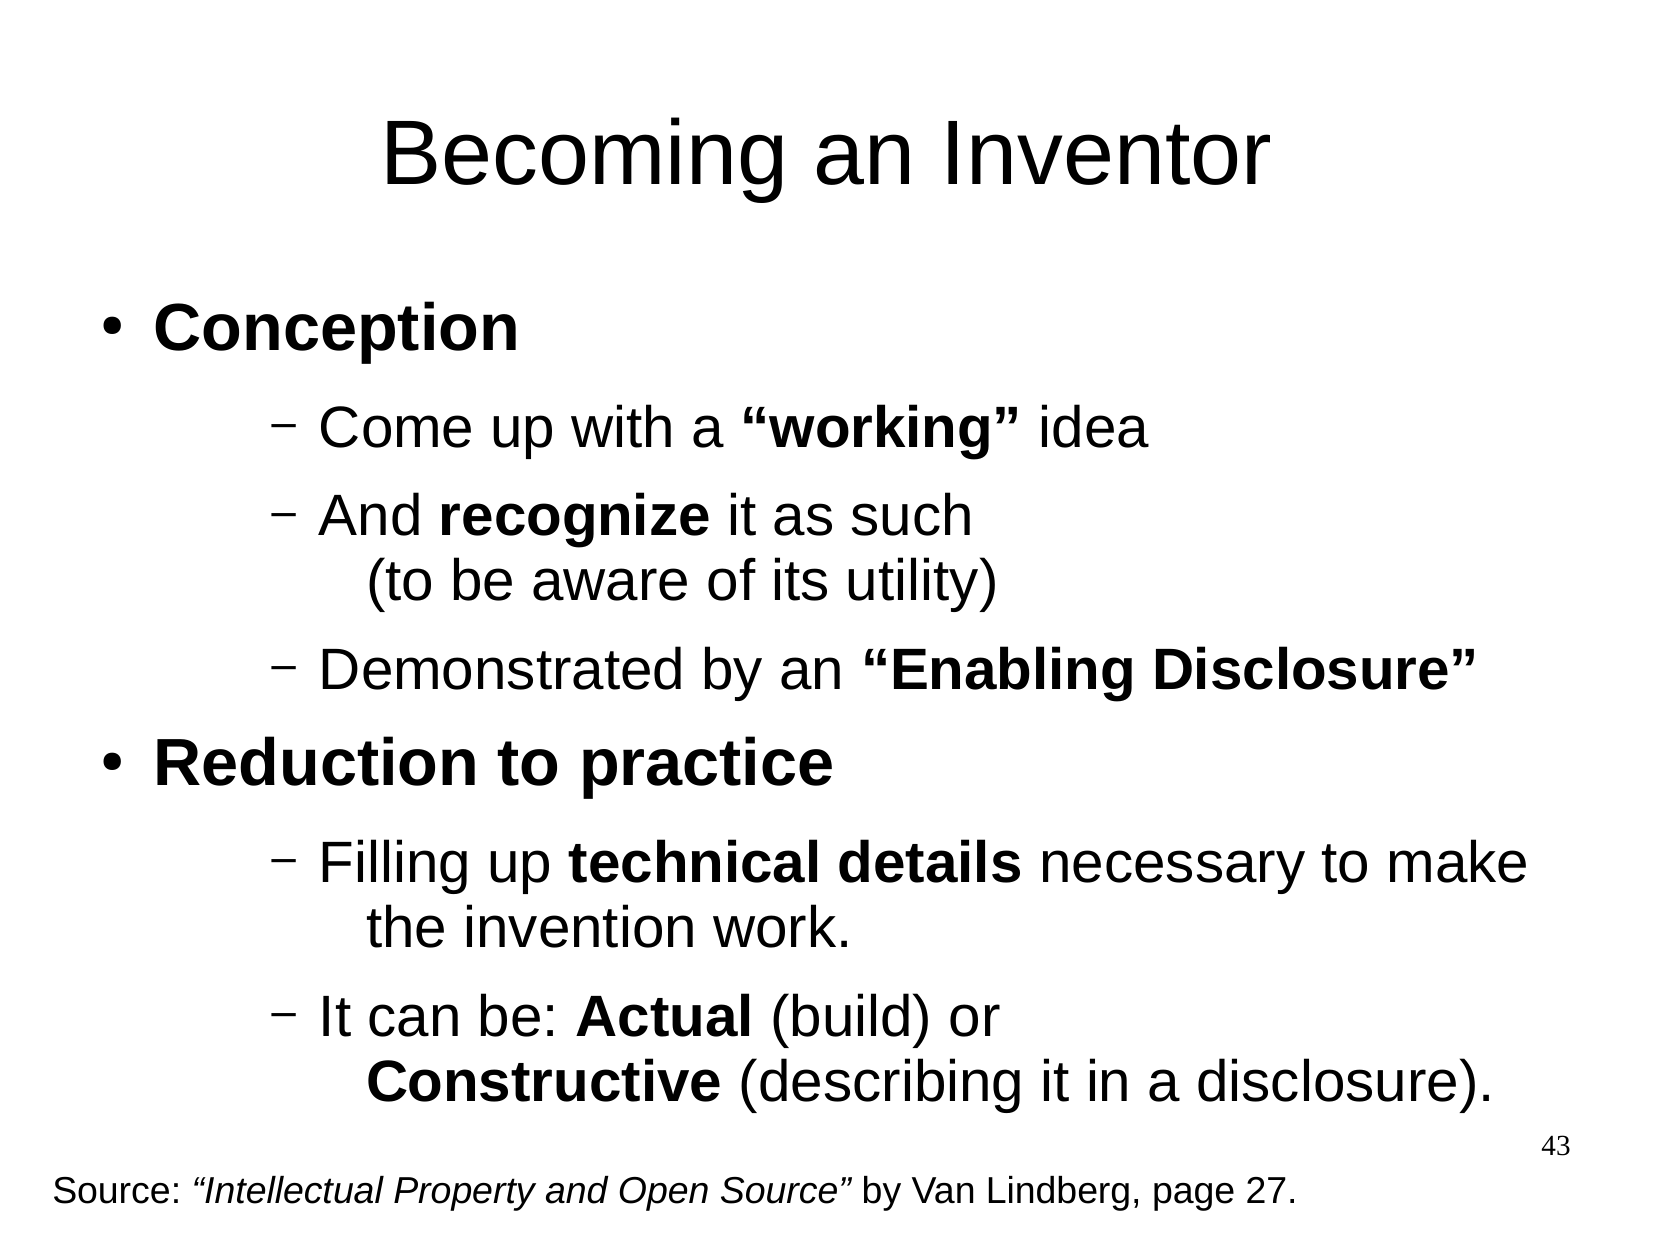

# Becoming an Inventor
Conception
Come up with a “working” idea
And recognize it as such
(to be aware of its utility)
Demonstrated by an “Enabling Disclosure”
Reduction to practice
Filling up technical details necessary to make the invention work.
It can be: Actual (build) or
Constructive (describing it in a disclosure).
43
Source: “Intellectual Property and Open Source” by Van Lindberg, page 27.